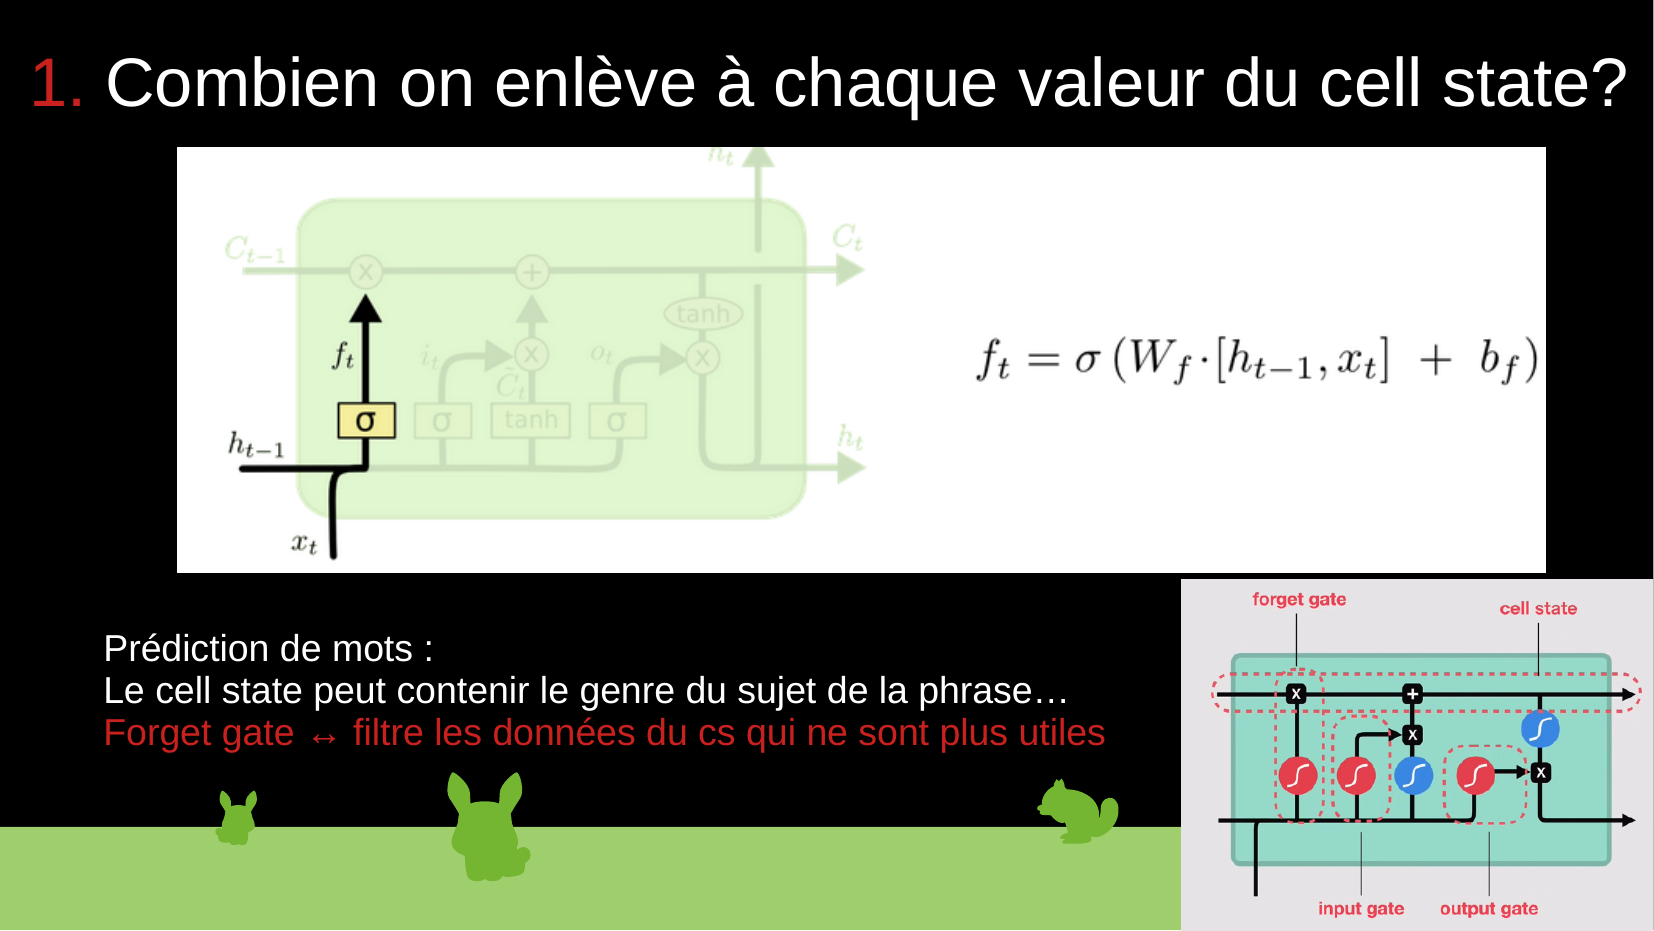

# 1. Combien on enlève à chaque valeur du cell state?
Prédiction de mots :
Le cell state peut contenir le genre du sujet de la phrase…
Forget gate ↔ filtre les données du cs qui ne sont plus utiles